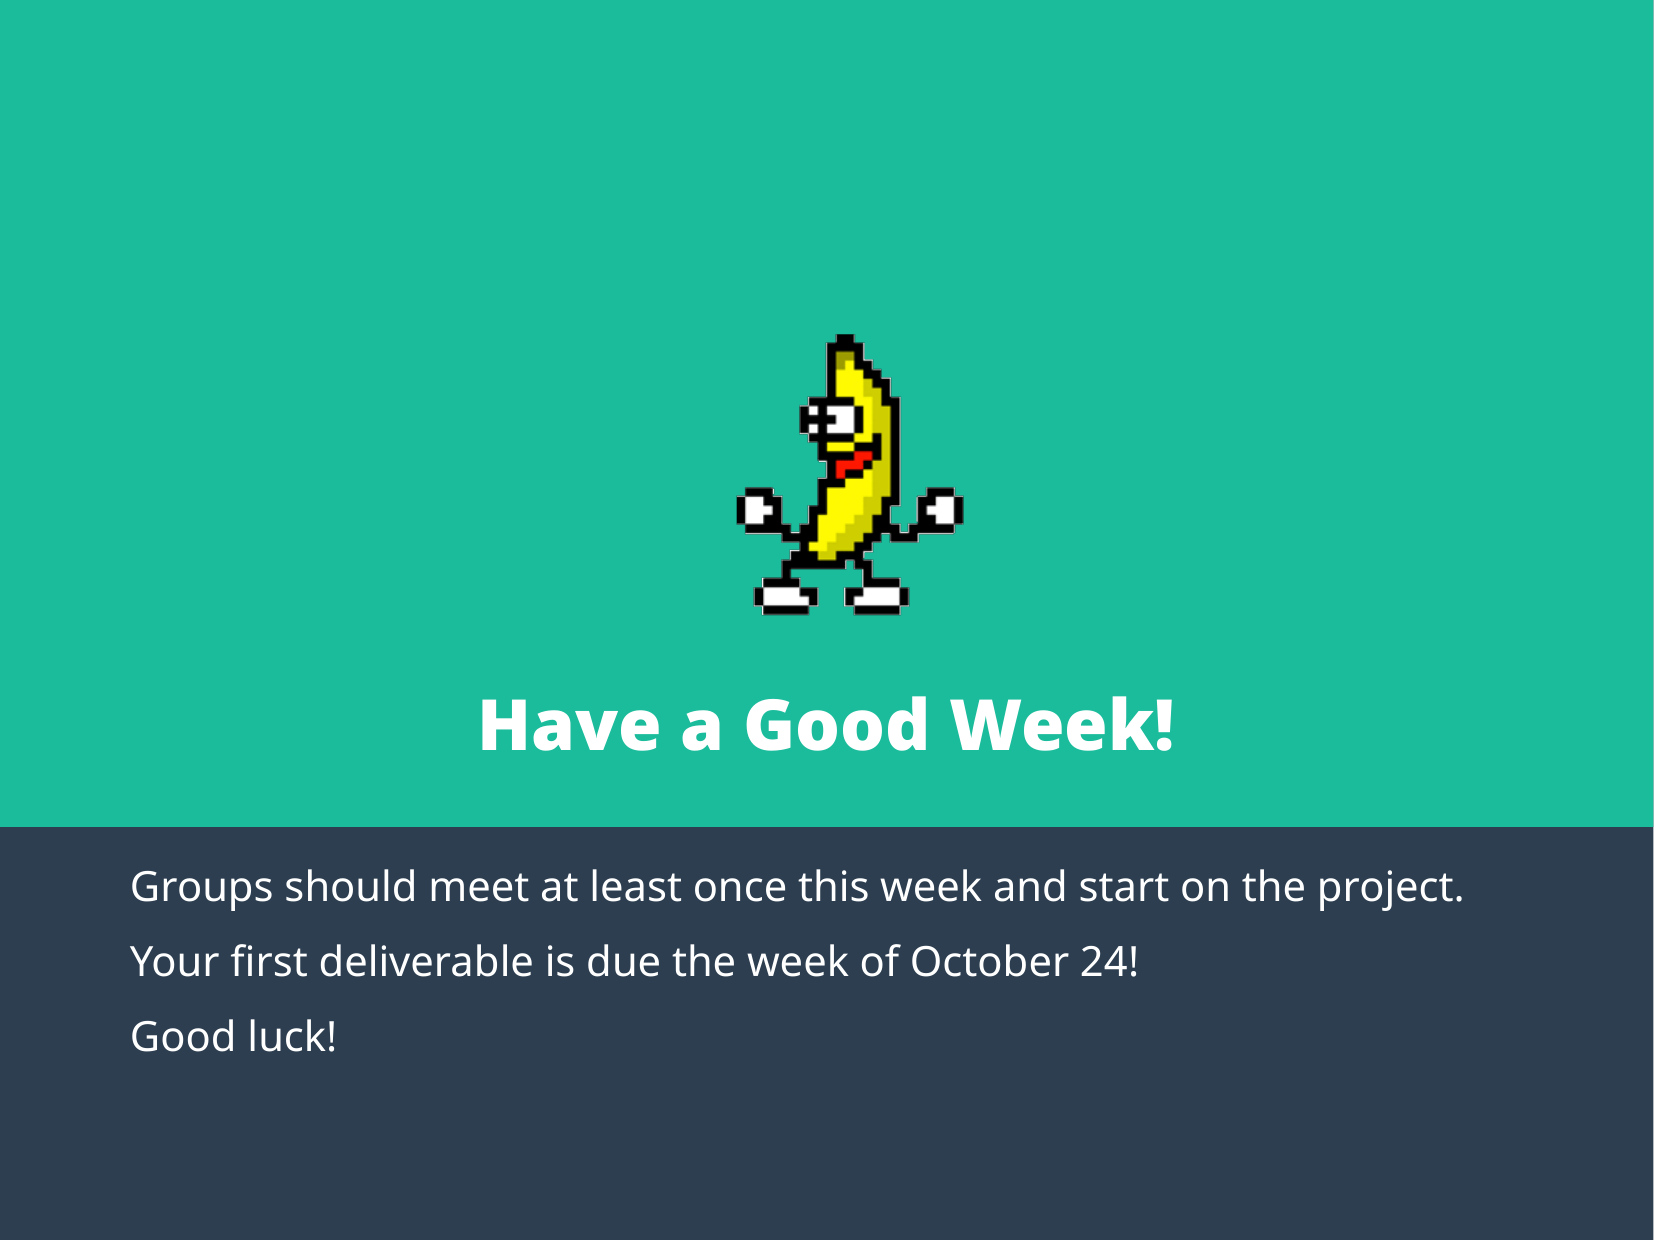

# Have a Good Week!
Groups should meet at least once this week and start on the project.
Your first deliverable is due the week of October 24!
Good luck!